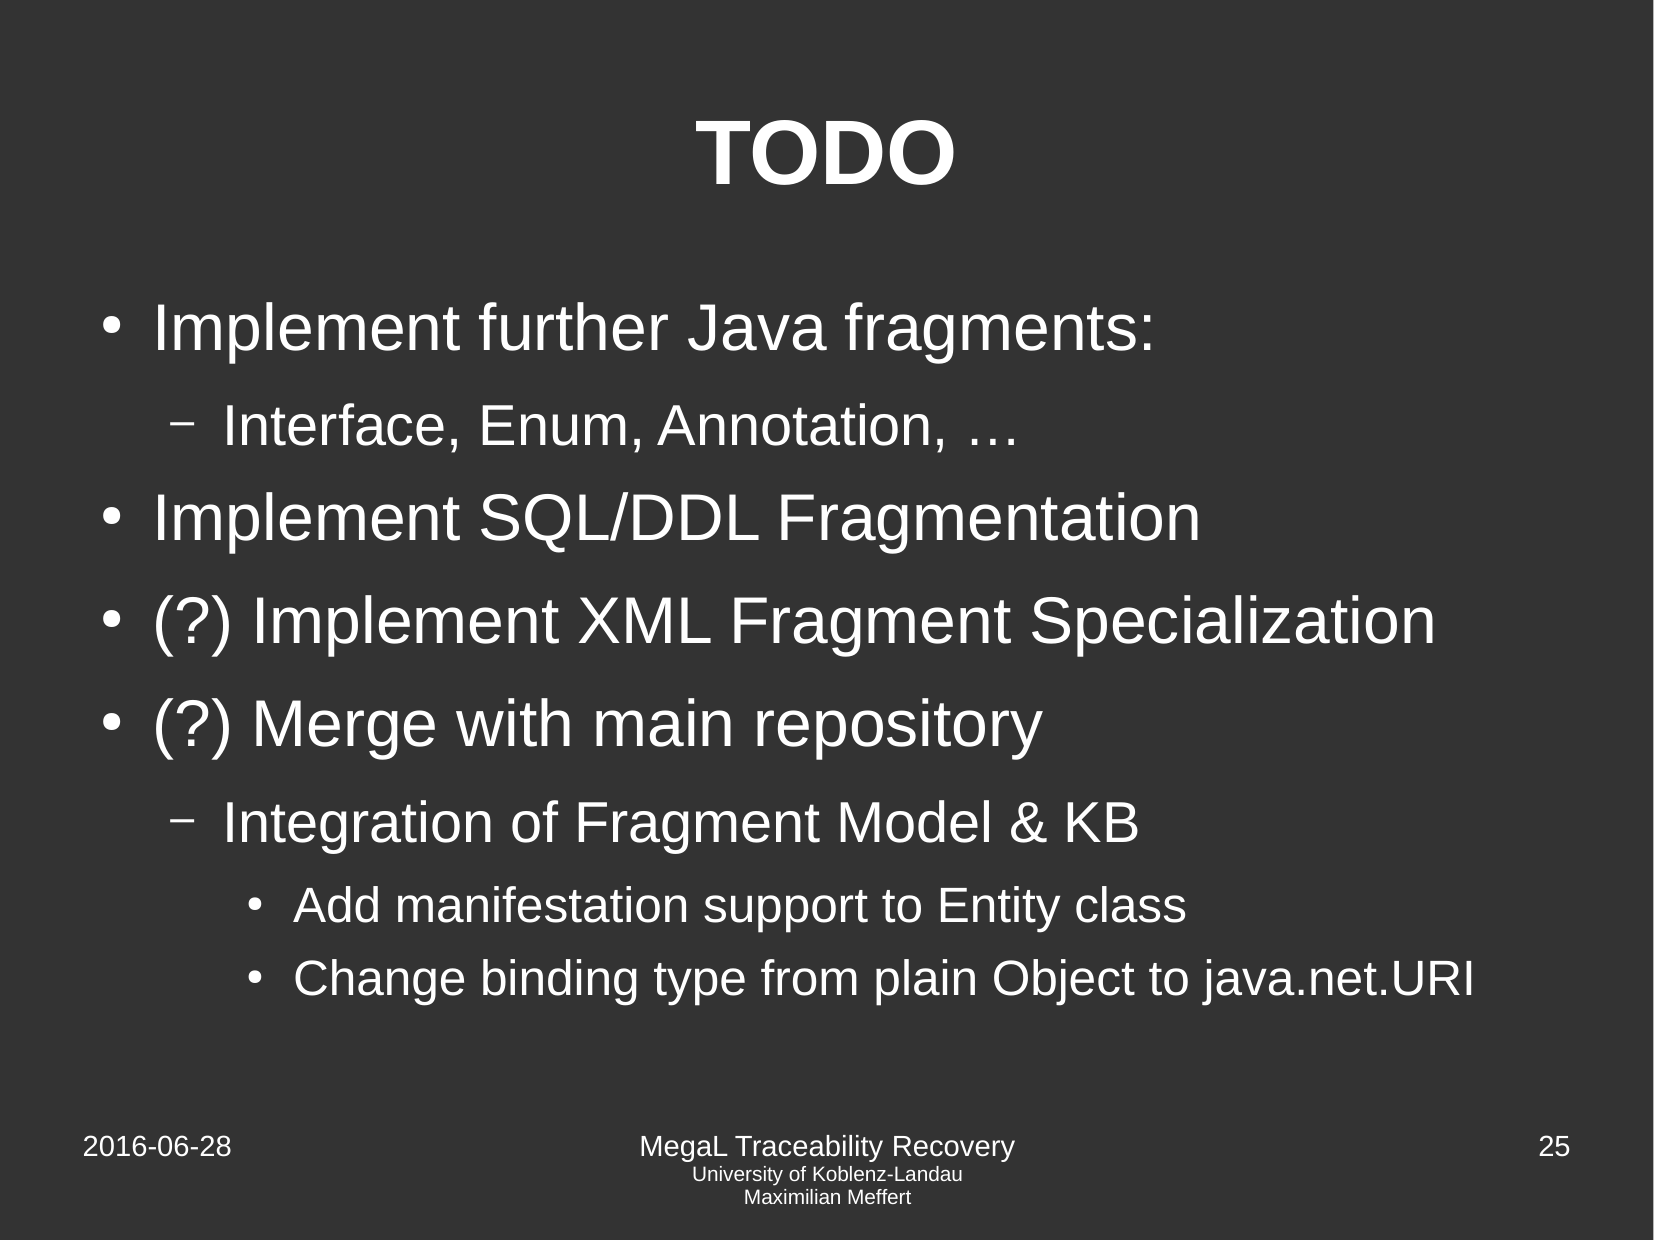

# TODO
Implement further Java fragments:
Interface, Enum, Annotation, …
Implement SQL/DDL Fragmentation
(?) Implement XML Fragment Specialization
(?) Merge with main repository
Integration of Fragment Model & KB
Add manifestation support to Entity class
Change binding type from plain Object to java.net.URI
2016-06-28
MegaL Traceability Recovery
25